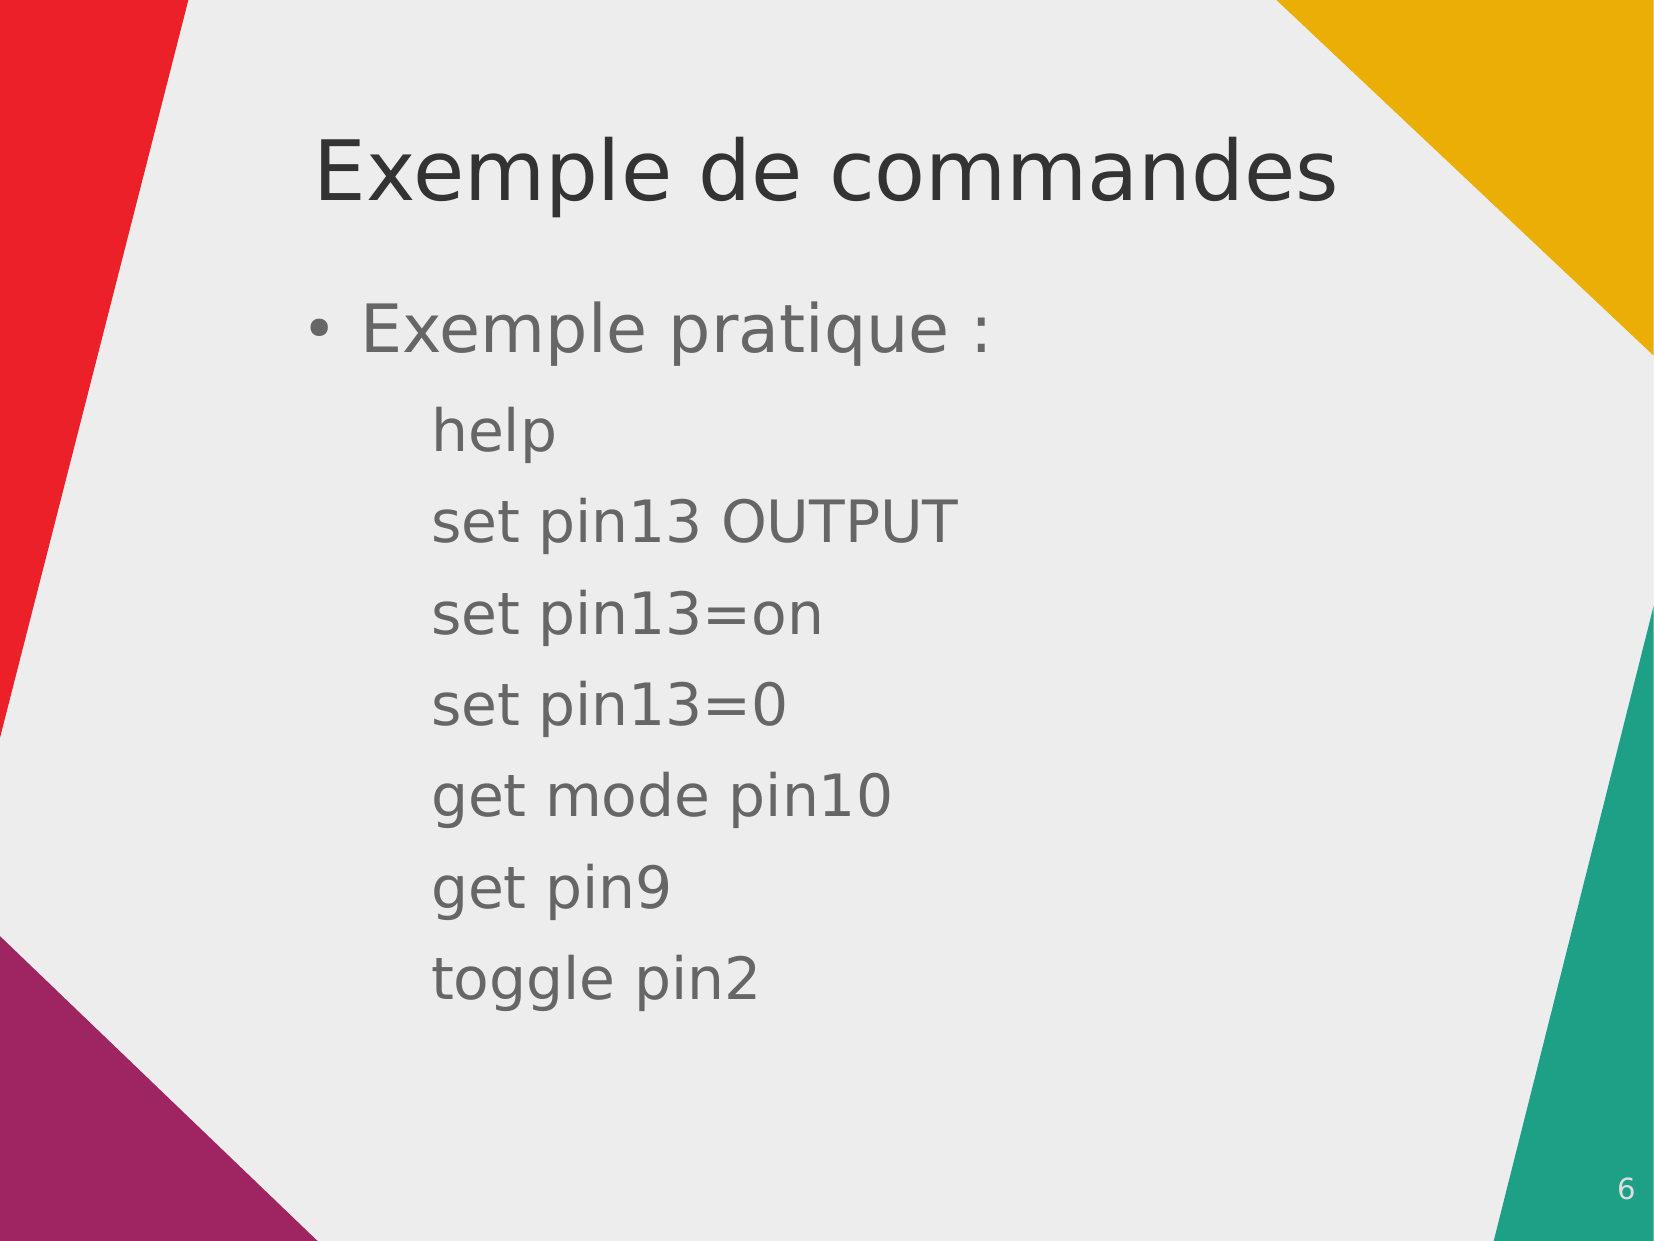

Exemple de commandes
# Exemple pratique :
help
set pin13 OUTPUT
set pin13=on
set pin13=0
get mode pin10
get pin9
toggle pin2
6